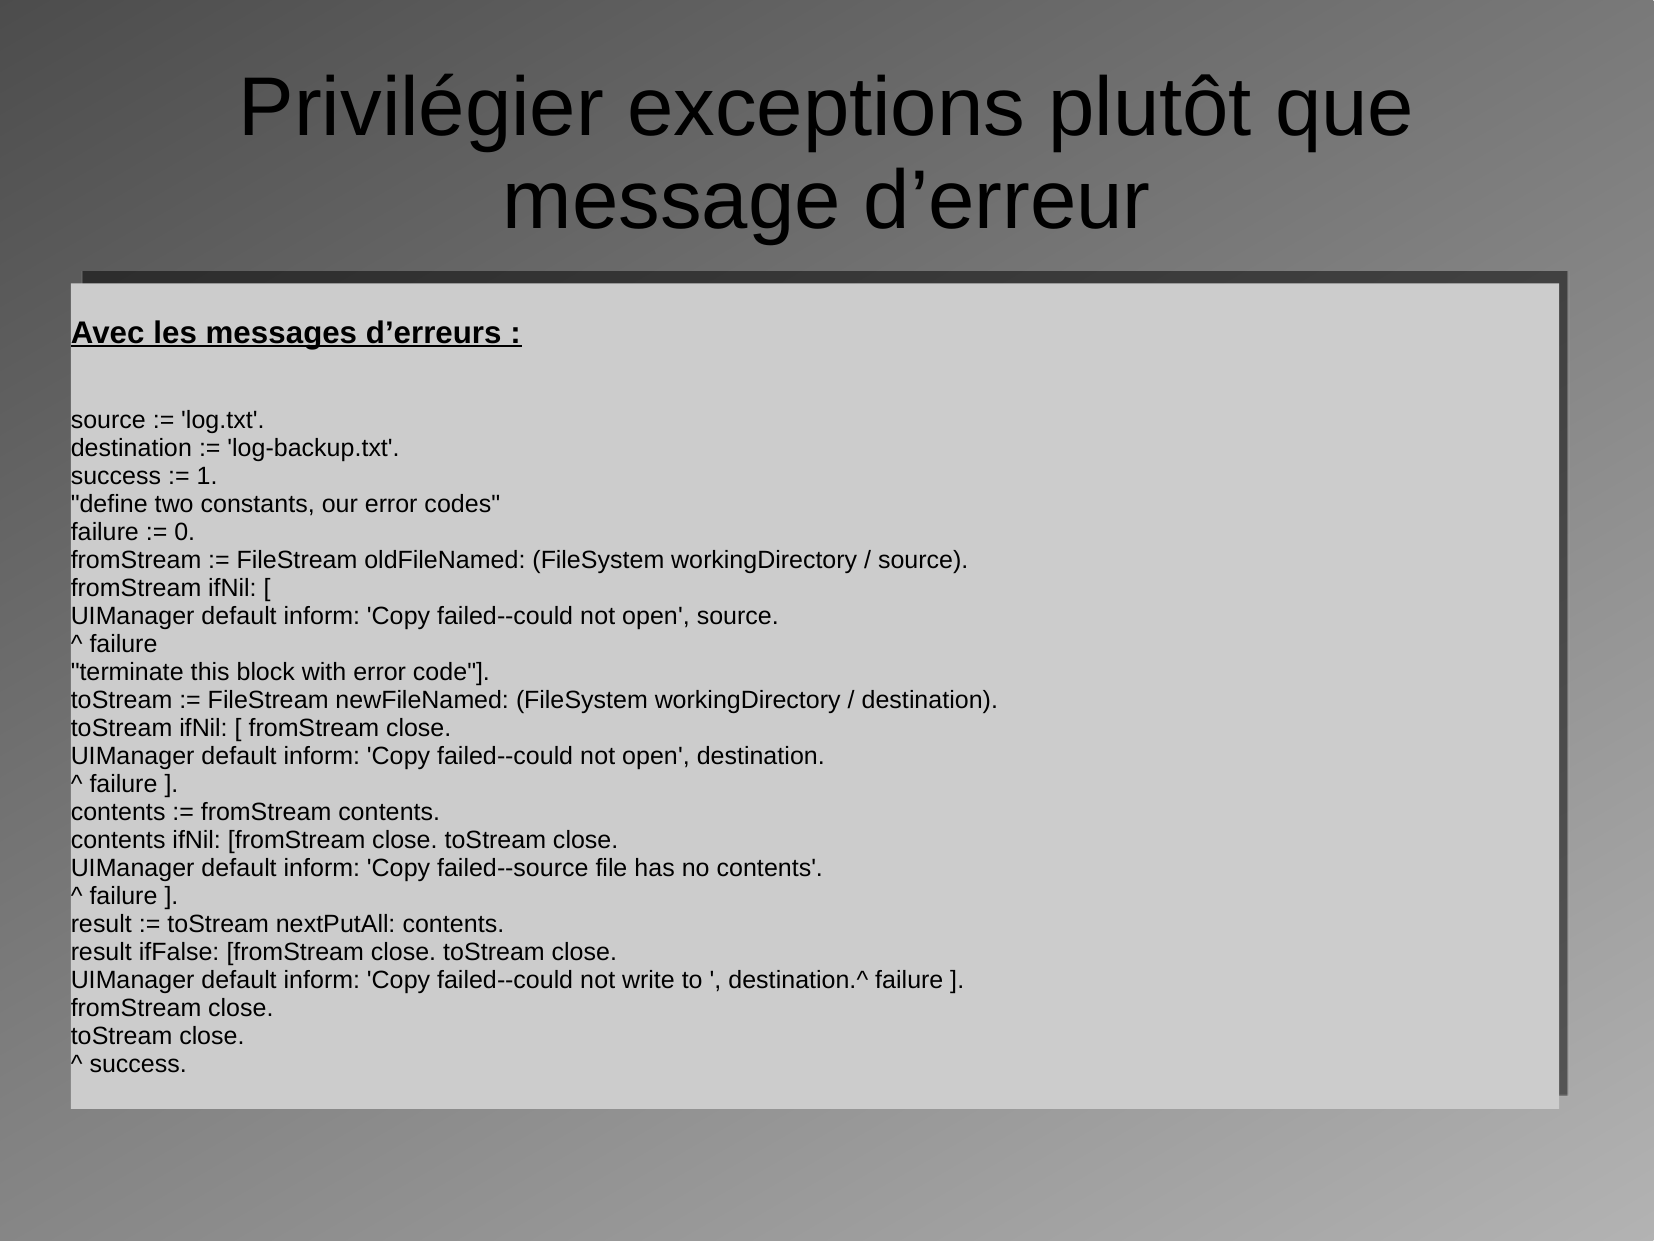

# Privilégier exceptions plutôt que message d’erreur
Avec les messages d’erreurs :
source := 'log.txt'.
destination := 'log-backup.txt'.
success := 1.
"define two constants, our error codes"
failure := 0.
fromStream := FileStream oldFileNamed: (FileSystem workingDirectory / source).
fromStream ifNil: [
UIManager default inform: 'Copy failed--could not open', source.
^ failure
"terminate this block with error code"].
toStream := FileStream newFileNamed: (FileSystem workingDirectory / destination).
toStream ifNil: [ fromStream close.
UIManager default inform: 'Copy failed--could not open', destination.
^ failure ].
contents := fromStream contents.
contents ifNil: [fromStream close. toStream close.
UIManager default inform: 'Copy failed--source file has no contents'.
^ failure ].
result := toStream nextPutAll: contents.
result ifFalse: [fromStream close. toStream close.
UIManager default inform: 'Copy failed--could not write to ', destination.^ failure ].
fromStream close.
toStream close.
^ success.